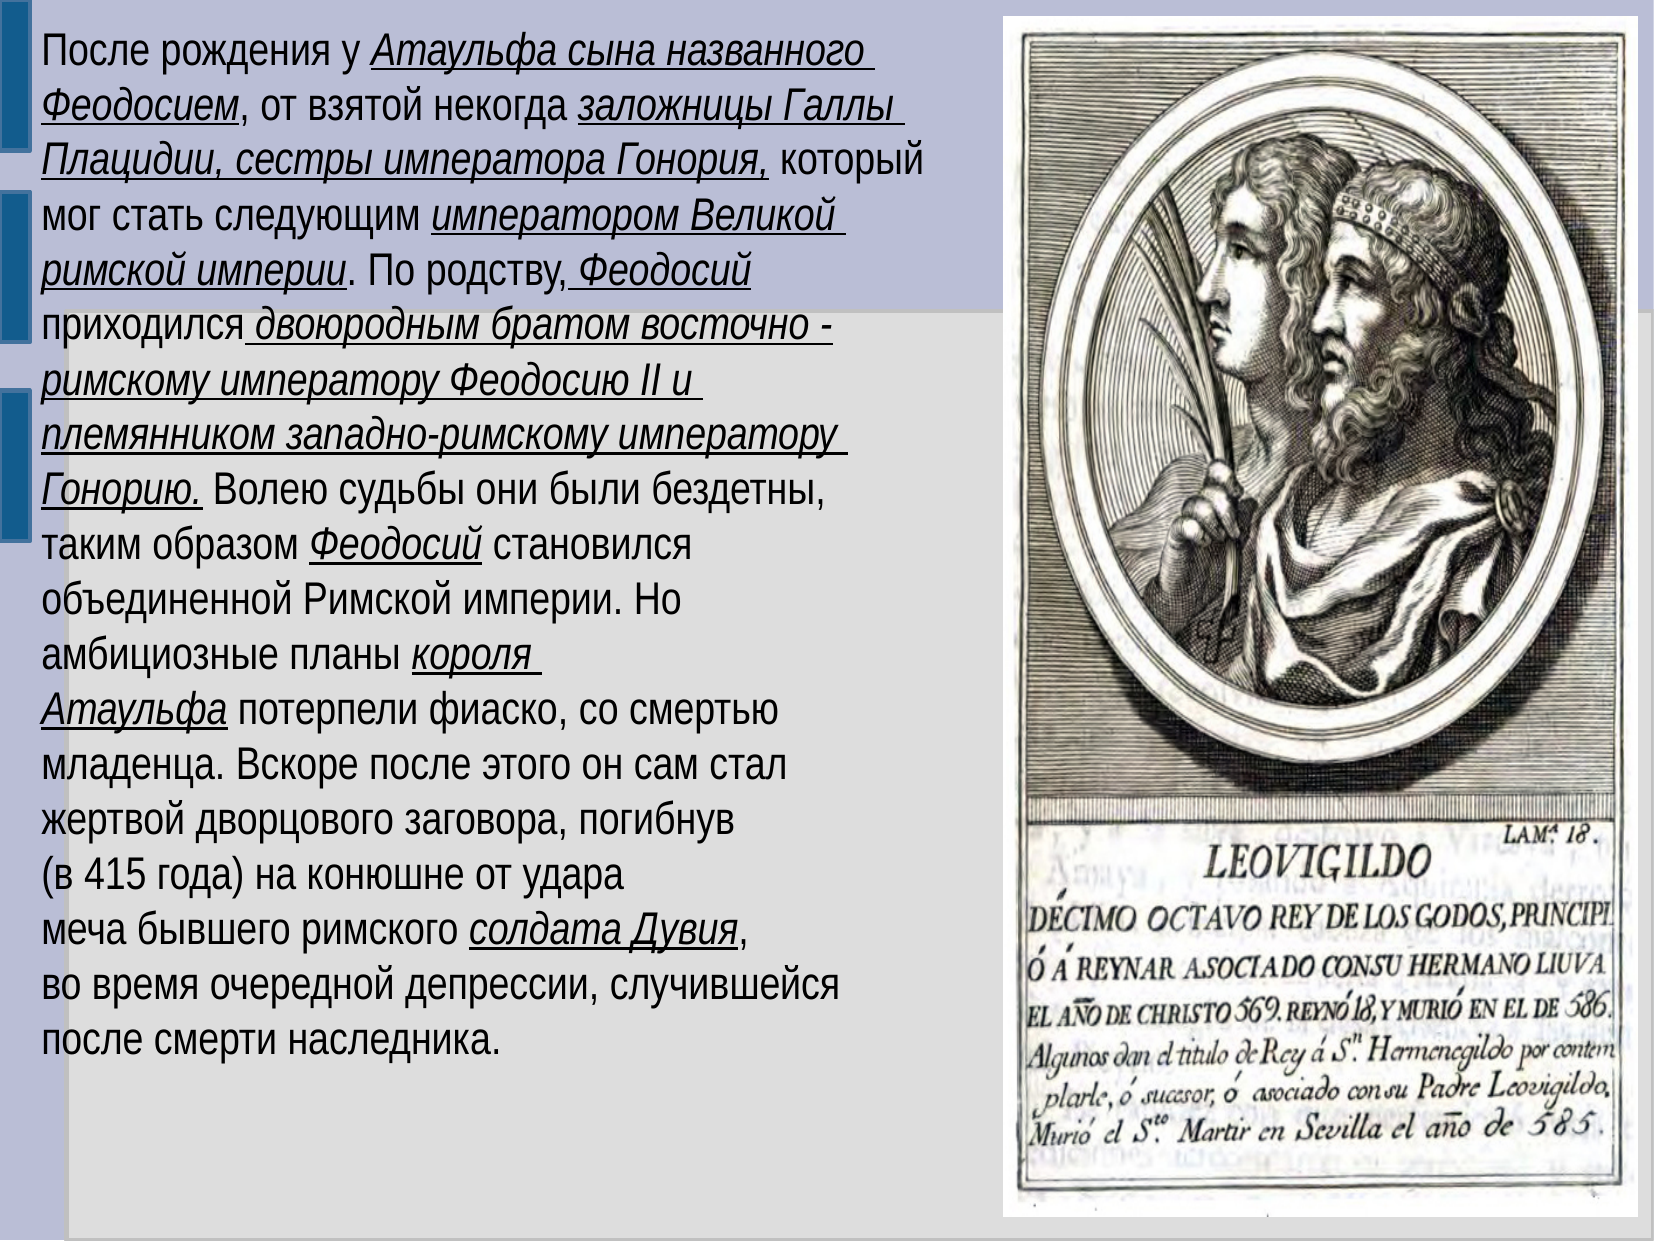

После рождения у Атаульфа сына названного
Феодосием, от взятой некогда заложницы Галлы
Плацидии, сестры императора Гонория, который
мог стать следующим императором Великой
римской империи. По родству, Феодосий
приходился двоюродным братом восточно -
римскому императору Феодосию II и
племянником западно-римскому императору
Гонорию. Волею судьбы они были бездетны,
таким образом Феодосий становился
объединенной Римской империи. Но
амбициозные планы короля
Атаульфа потерпели фиаско, со смертью
младенца. Вскоре после этого он сам стал
жертвой дворцового заговора, погибнув
(в 415 года) на конюшне от удара
меча бывшего римского солдата Дувия,
во время очередной депрессии, случившейся
после смерти наследника.